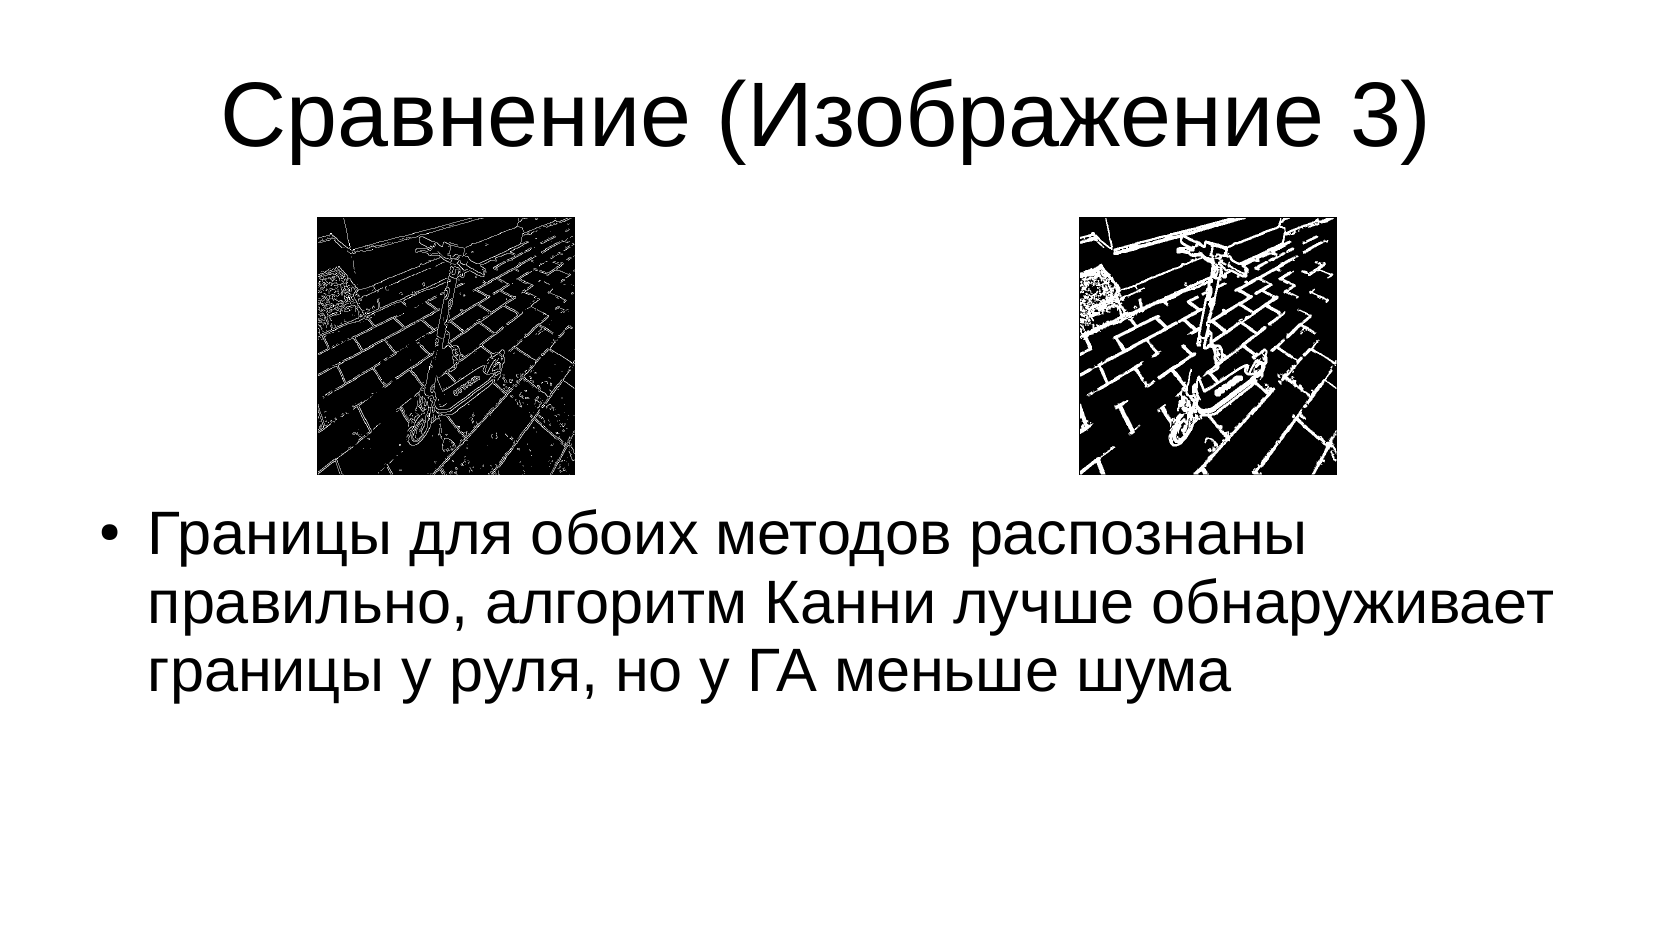

# Сравнение (Изображение 3)
Границы для обоих методов распознаны правильно, алгоритм Канни лучше обнаруживает границы у руля, но у ГА меньше шума